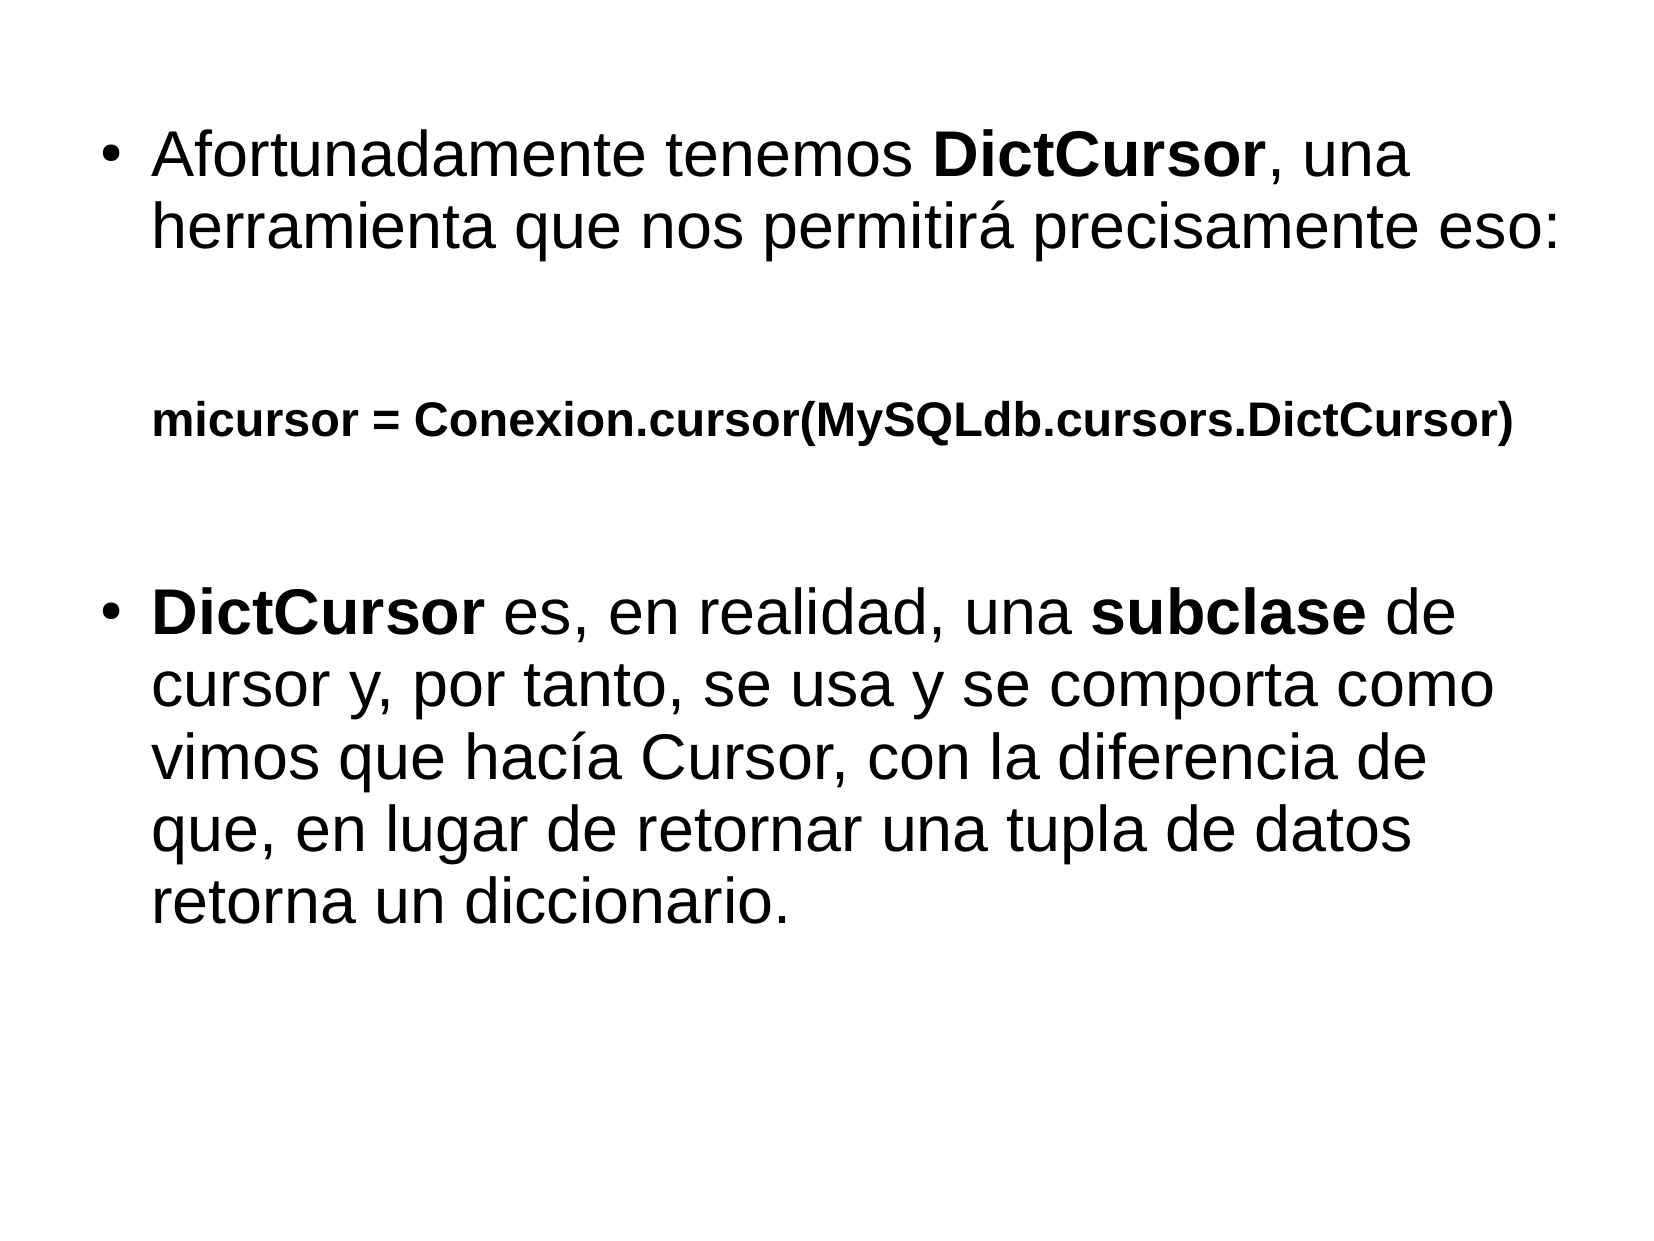

# Afortunadamente tenemos DictCursor, una herramienta que nos permitirá precisamente eso:
micursor = Conexion.cursor(MySQLdb.cursors.DictCursor)
DictCursor es, en realidad, una subclase de cursor y, por tanto, se usa y se comporta como vimos que hacía Cursor, con la diferencia de que, en lugar de retornar una tupla de datos retorna un diccionario.